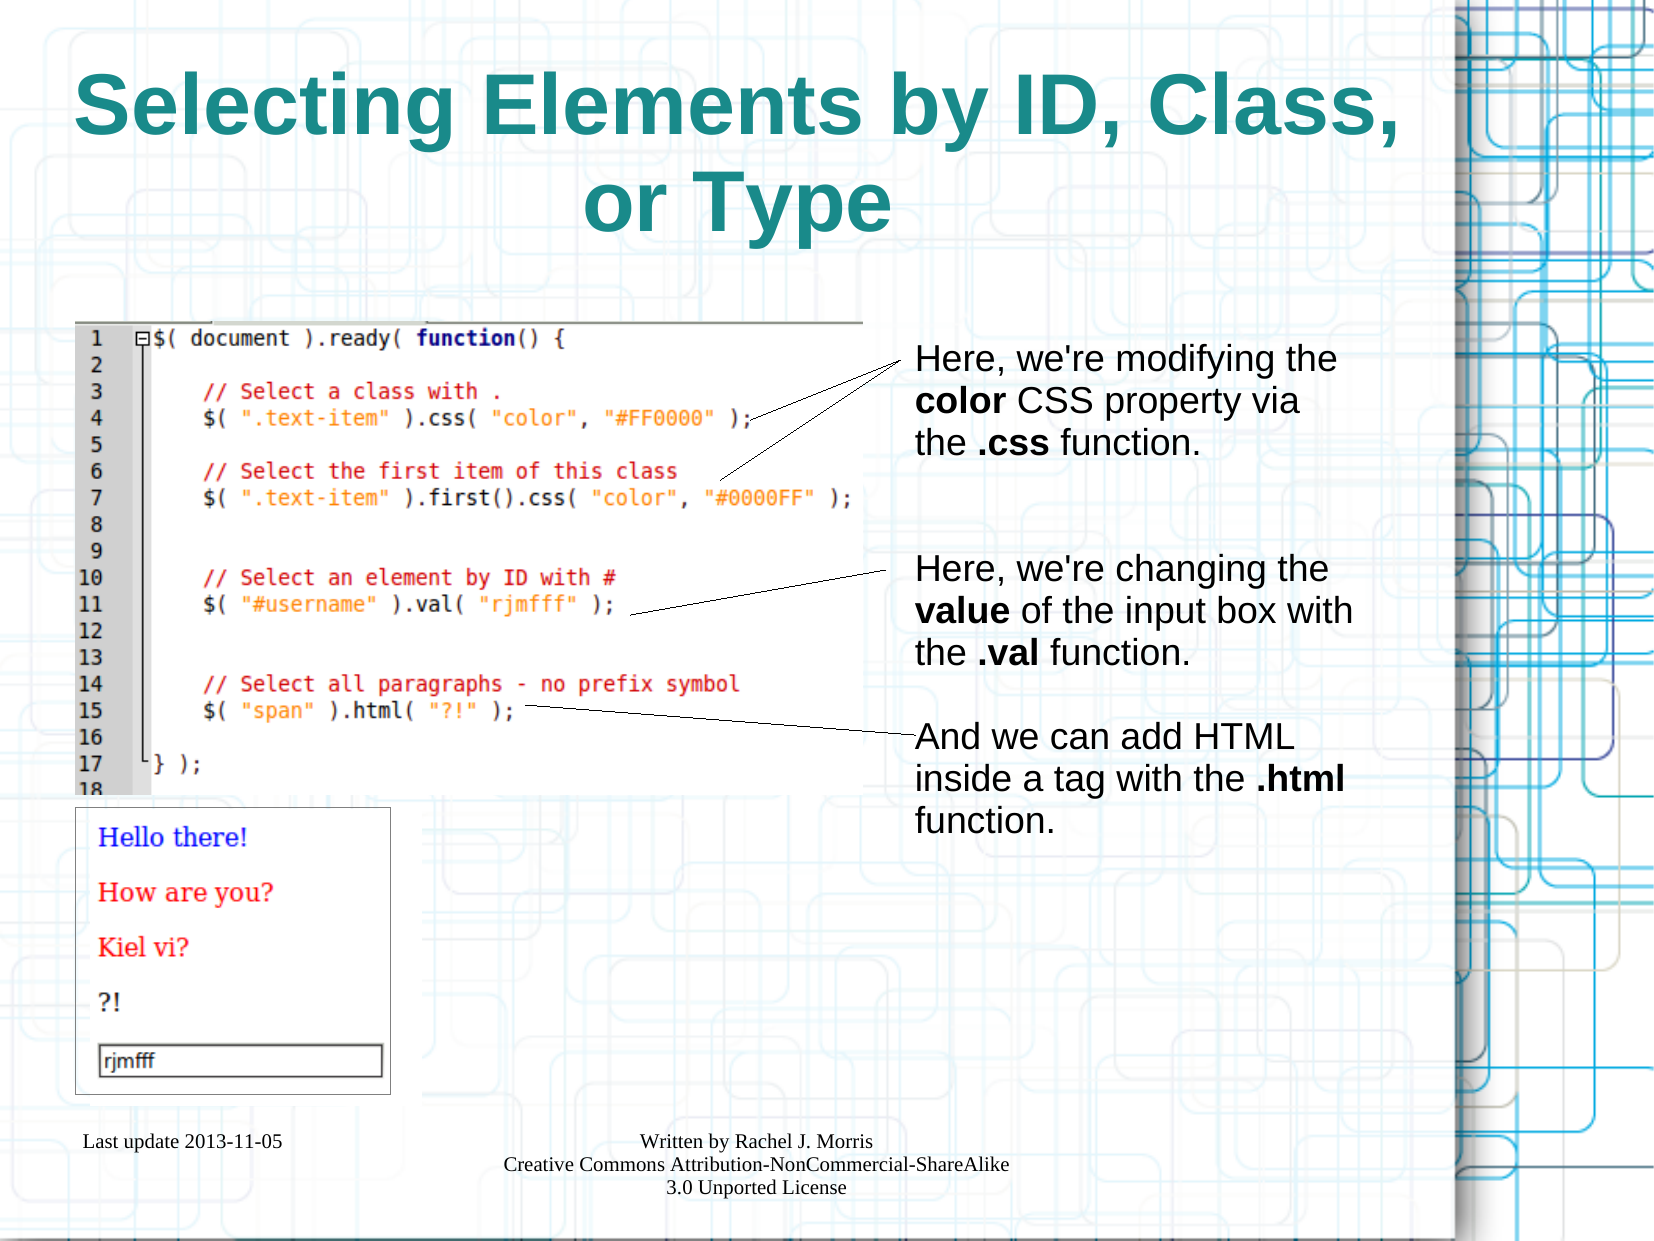

# Selecting Elements by ID, Class, or Type
Here, we're modifying the color CSS property via the .css function.
Here, we're changing the value of the input box with the .val function.
And we can add HTML inside a tag with the .html function.